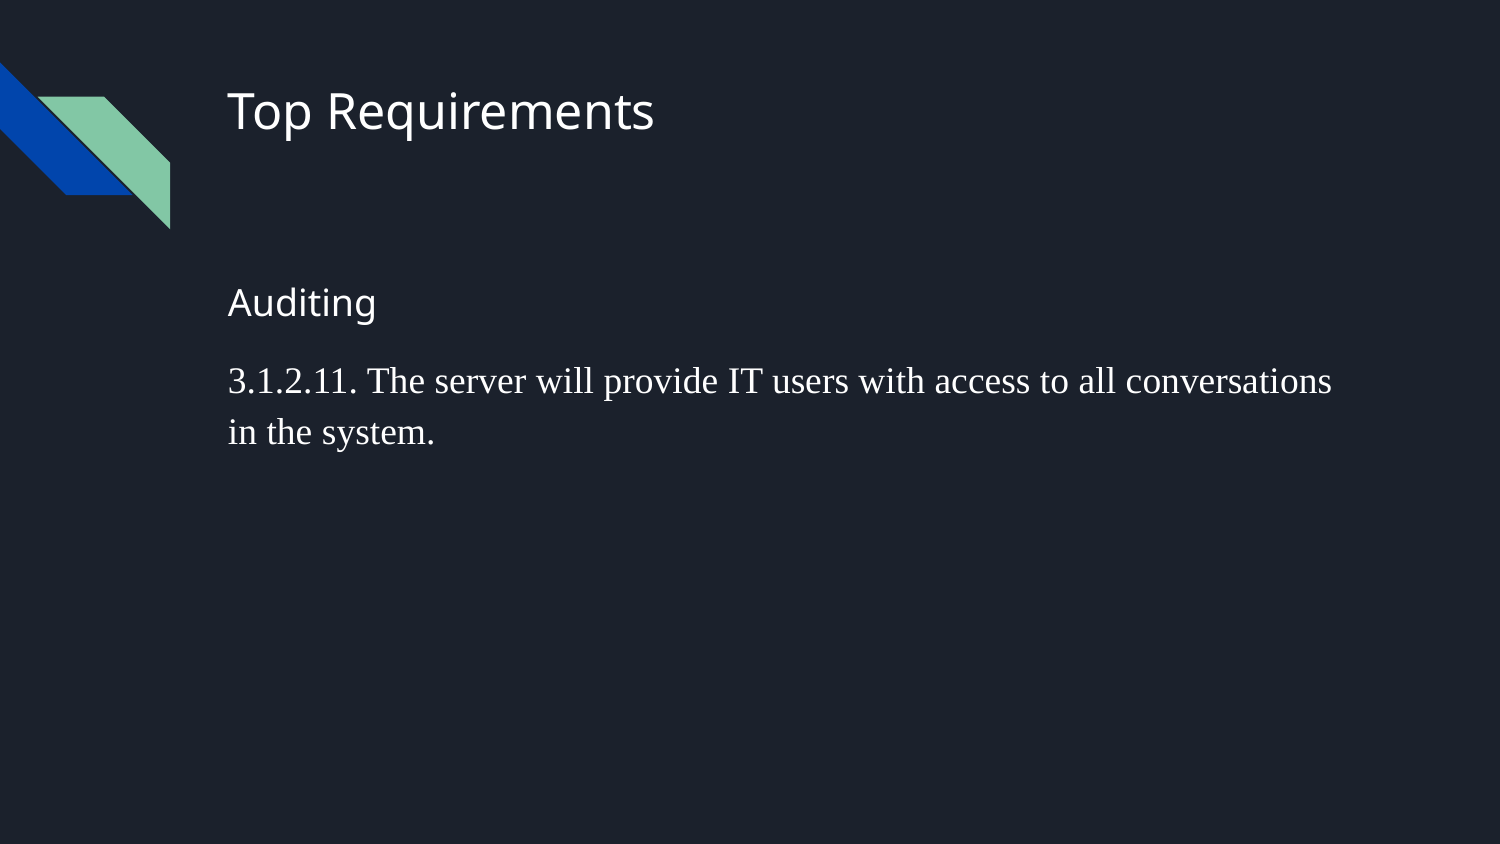

# Top Requirements
Auditing
3.1.2.11. The server will provide IT users with access to all conversations in the system.